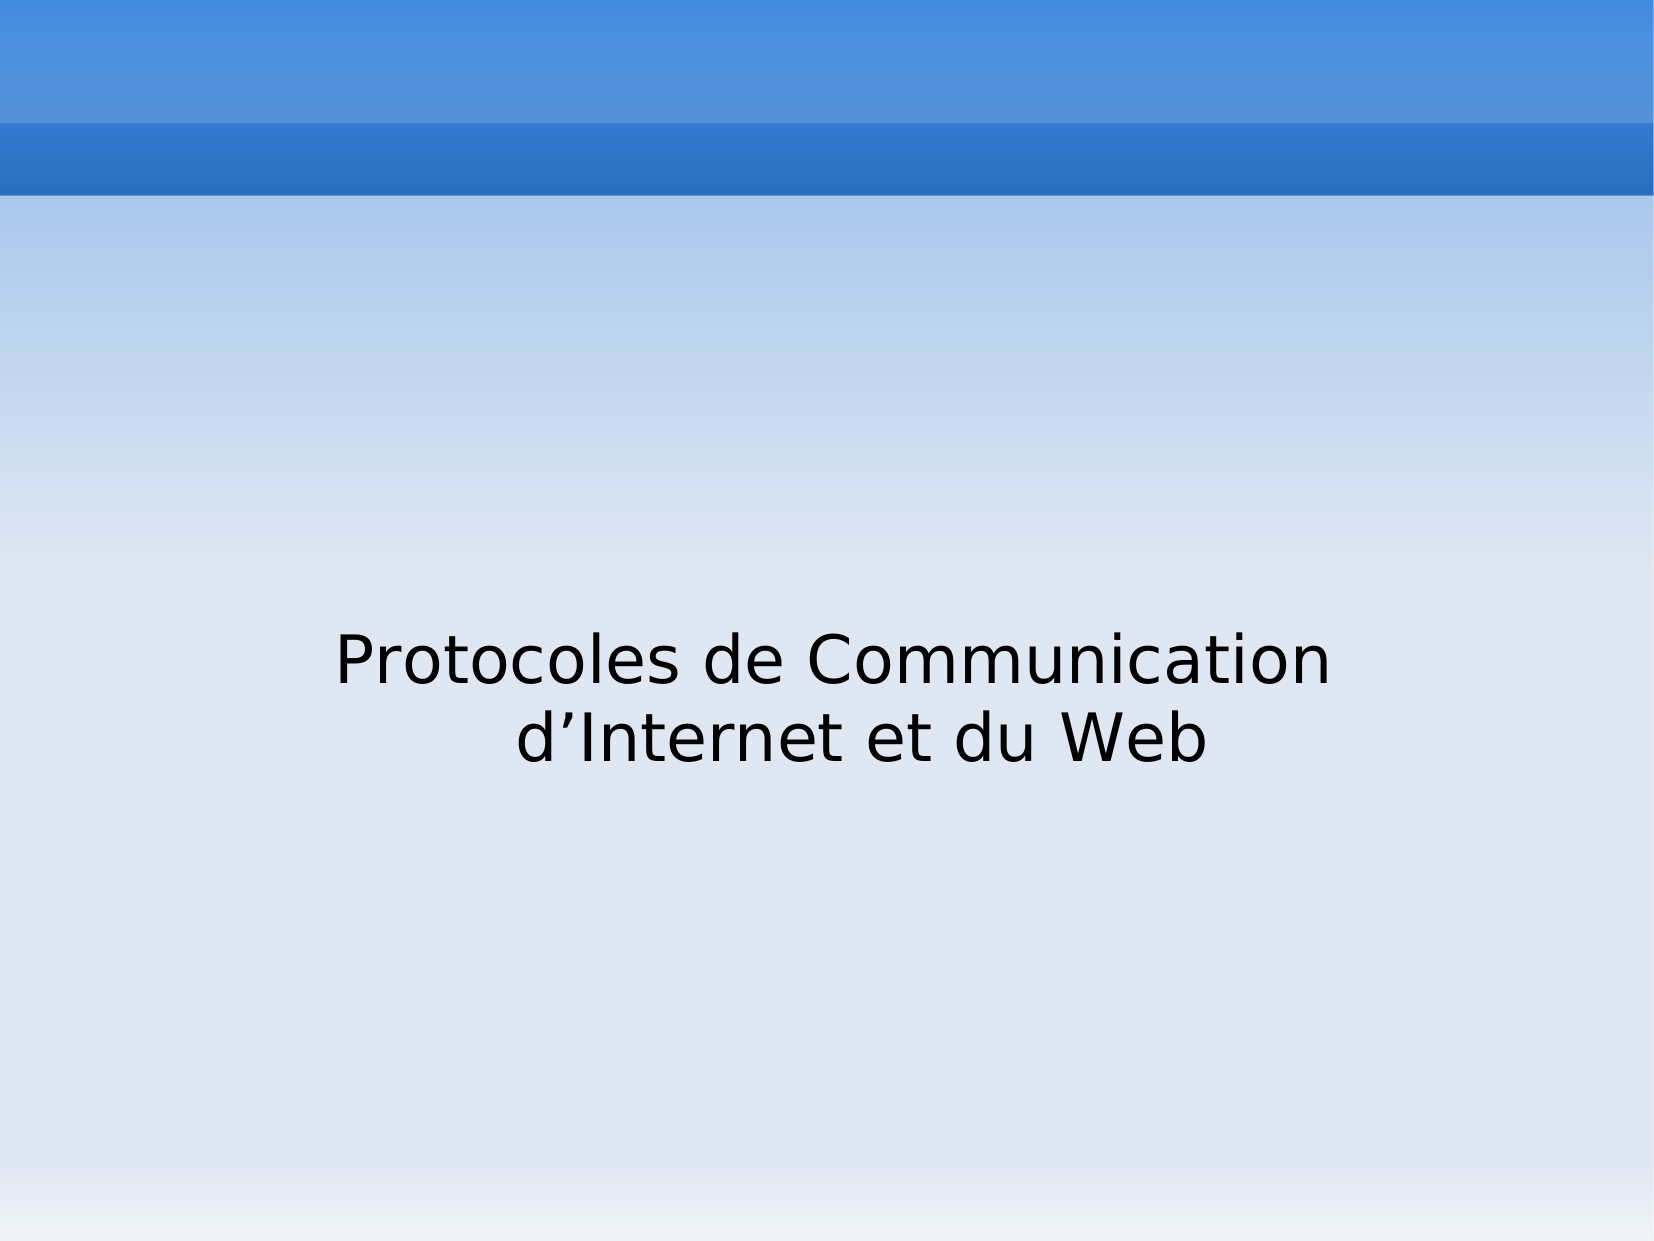

#
Protocoles de Communication
d’Internet et du Web